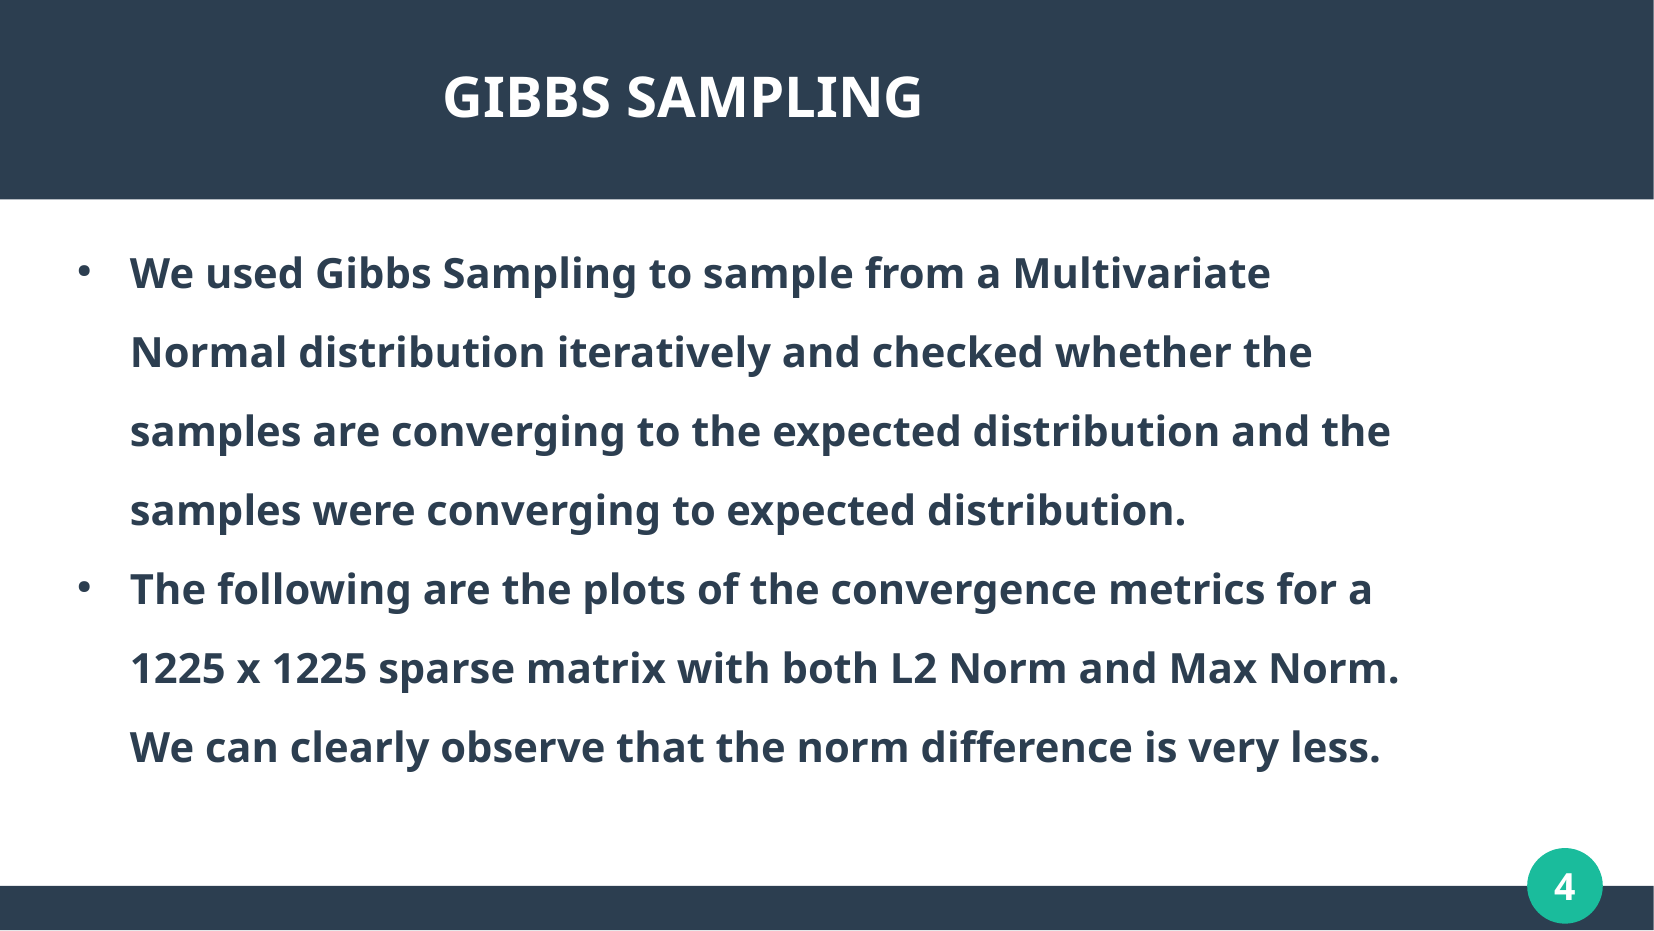

# GIBBS SAMPLING
We used Gibbs Sampling to sample from a Multivariate
Normal distribution iteratively and checked whether the
samples are converging to the expected distribution and the
samples were converging to expected distribution.
The following are the plots of the convergence metrics for a
1225 x 1225 sparse matrix with both L2 Norm and Max Norm.
We can clearly observe that the norm difference is very less.